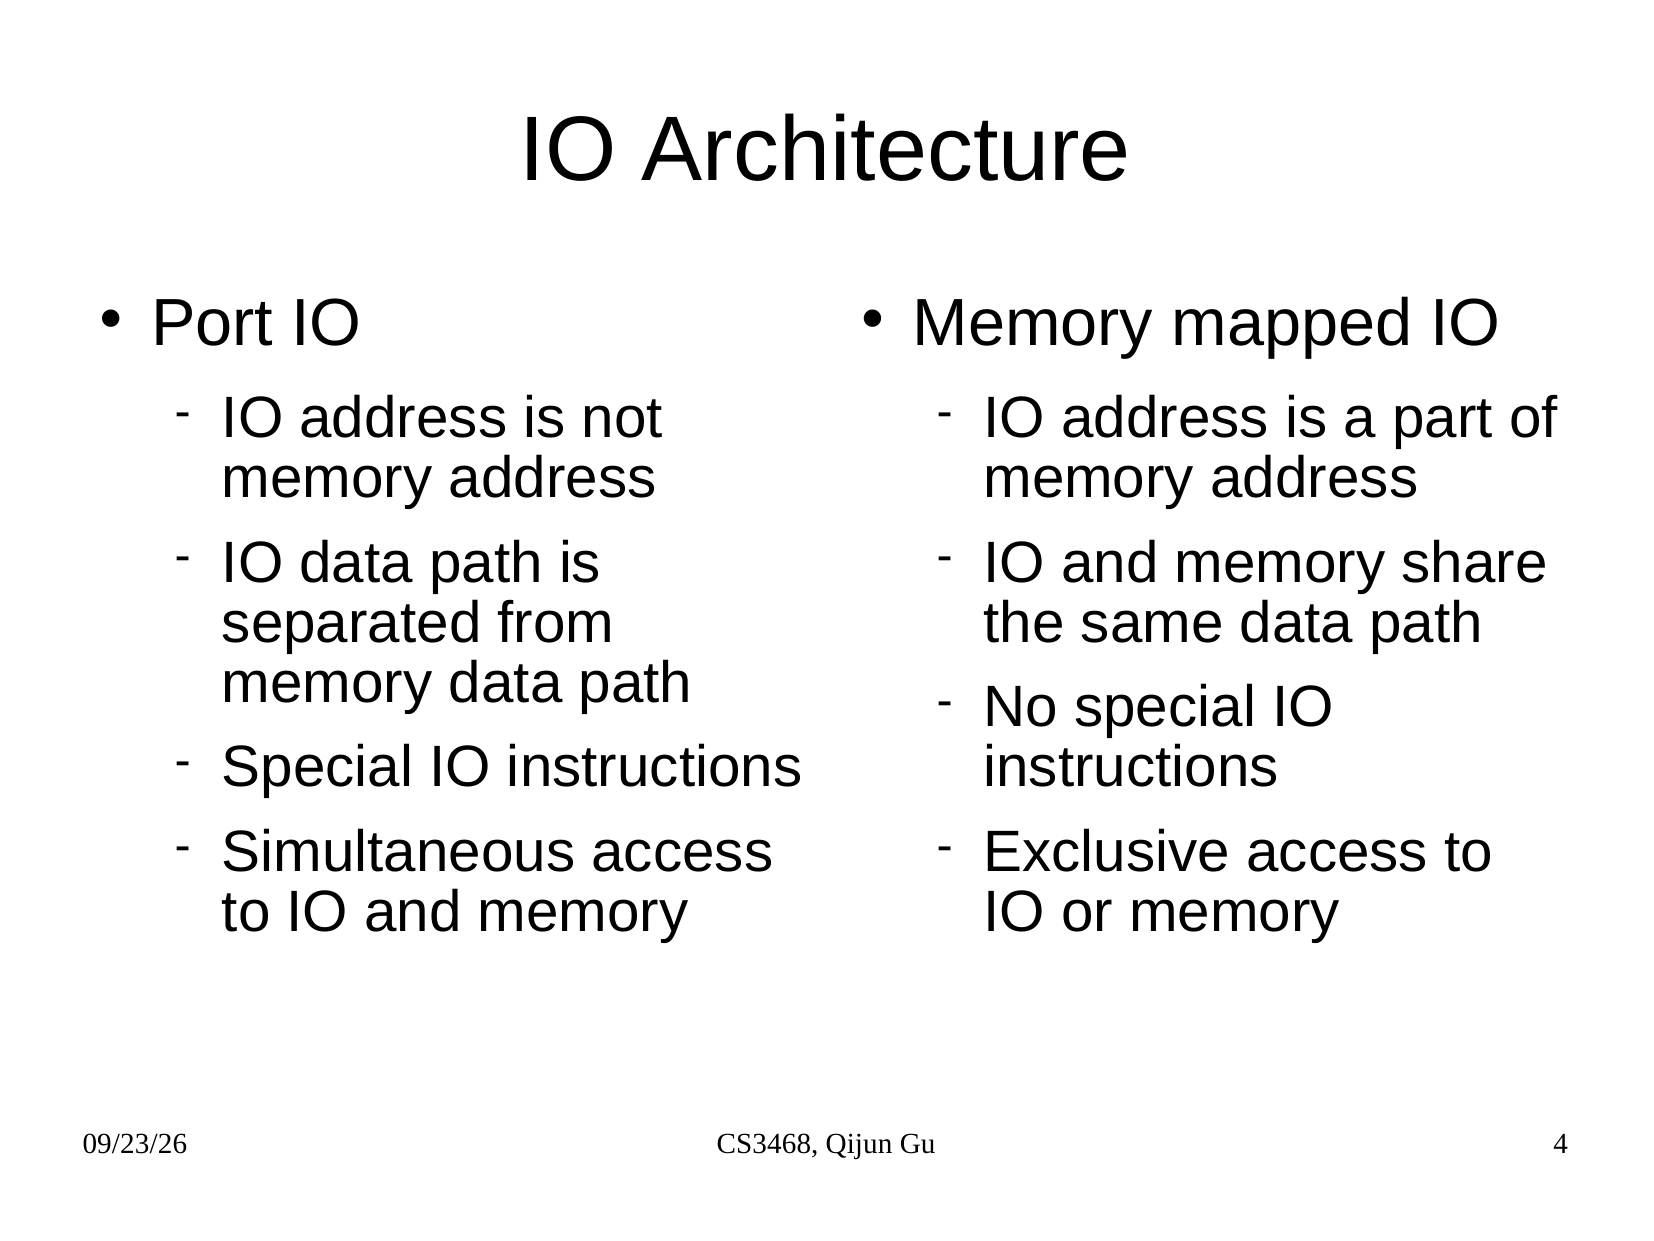

# IO Architecture
Port IO
IO address is not memory address
IO data path is separated from memory data path
Special IO instructions
Simultaneous access to IO and memory
Memory mapped IO
IO address is a part of memory address
IO and memory share the same data path
No special IO instructions
Exclusive access to IO or memory
CS3468, Qijun Gu
4